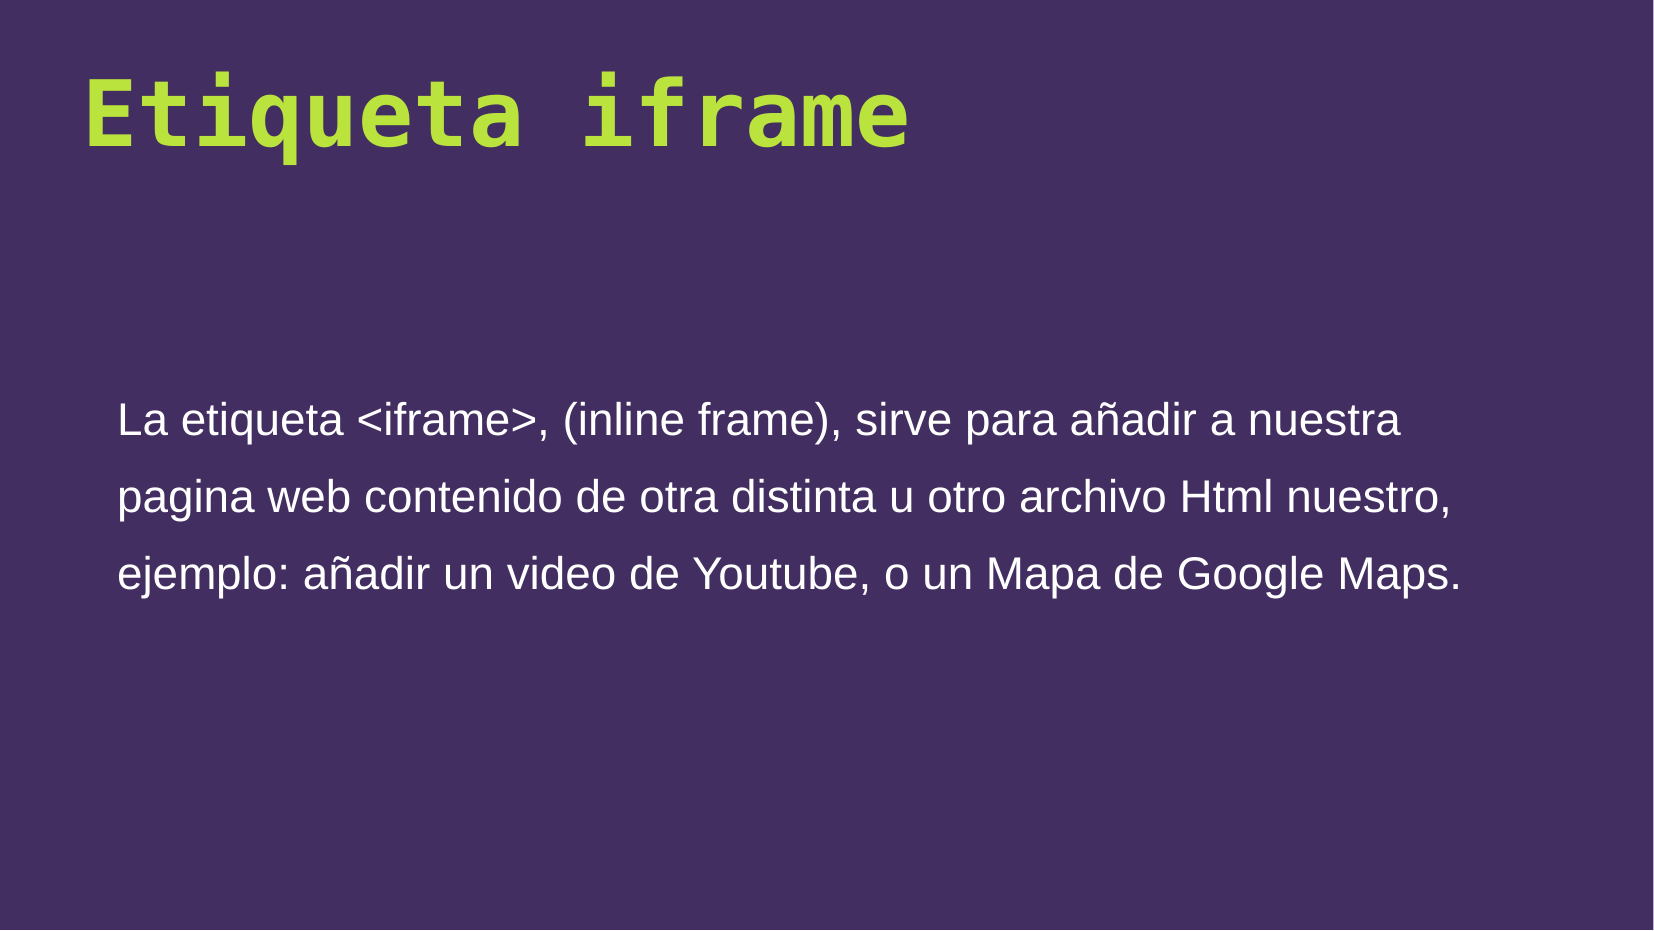

# Etiqueta iframe
La etiqueta <iframe>, (inline frame), sirve para añadir a nuestra pagina web contenido de otra distinta u otro archivo Html nuestro, ejemplo: añadir un video de Youtube, o un Mapa de Google Maps.